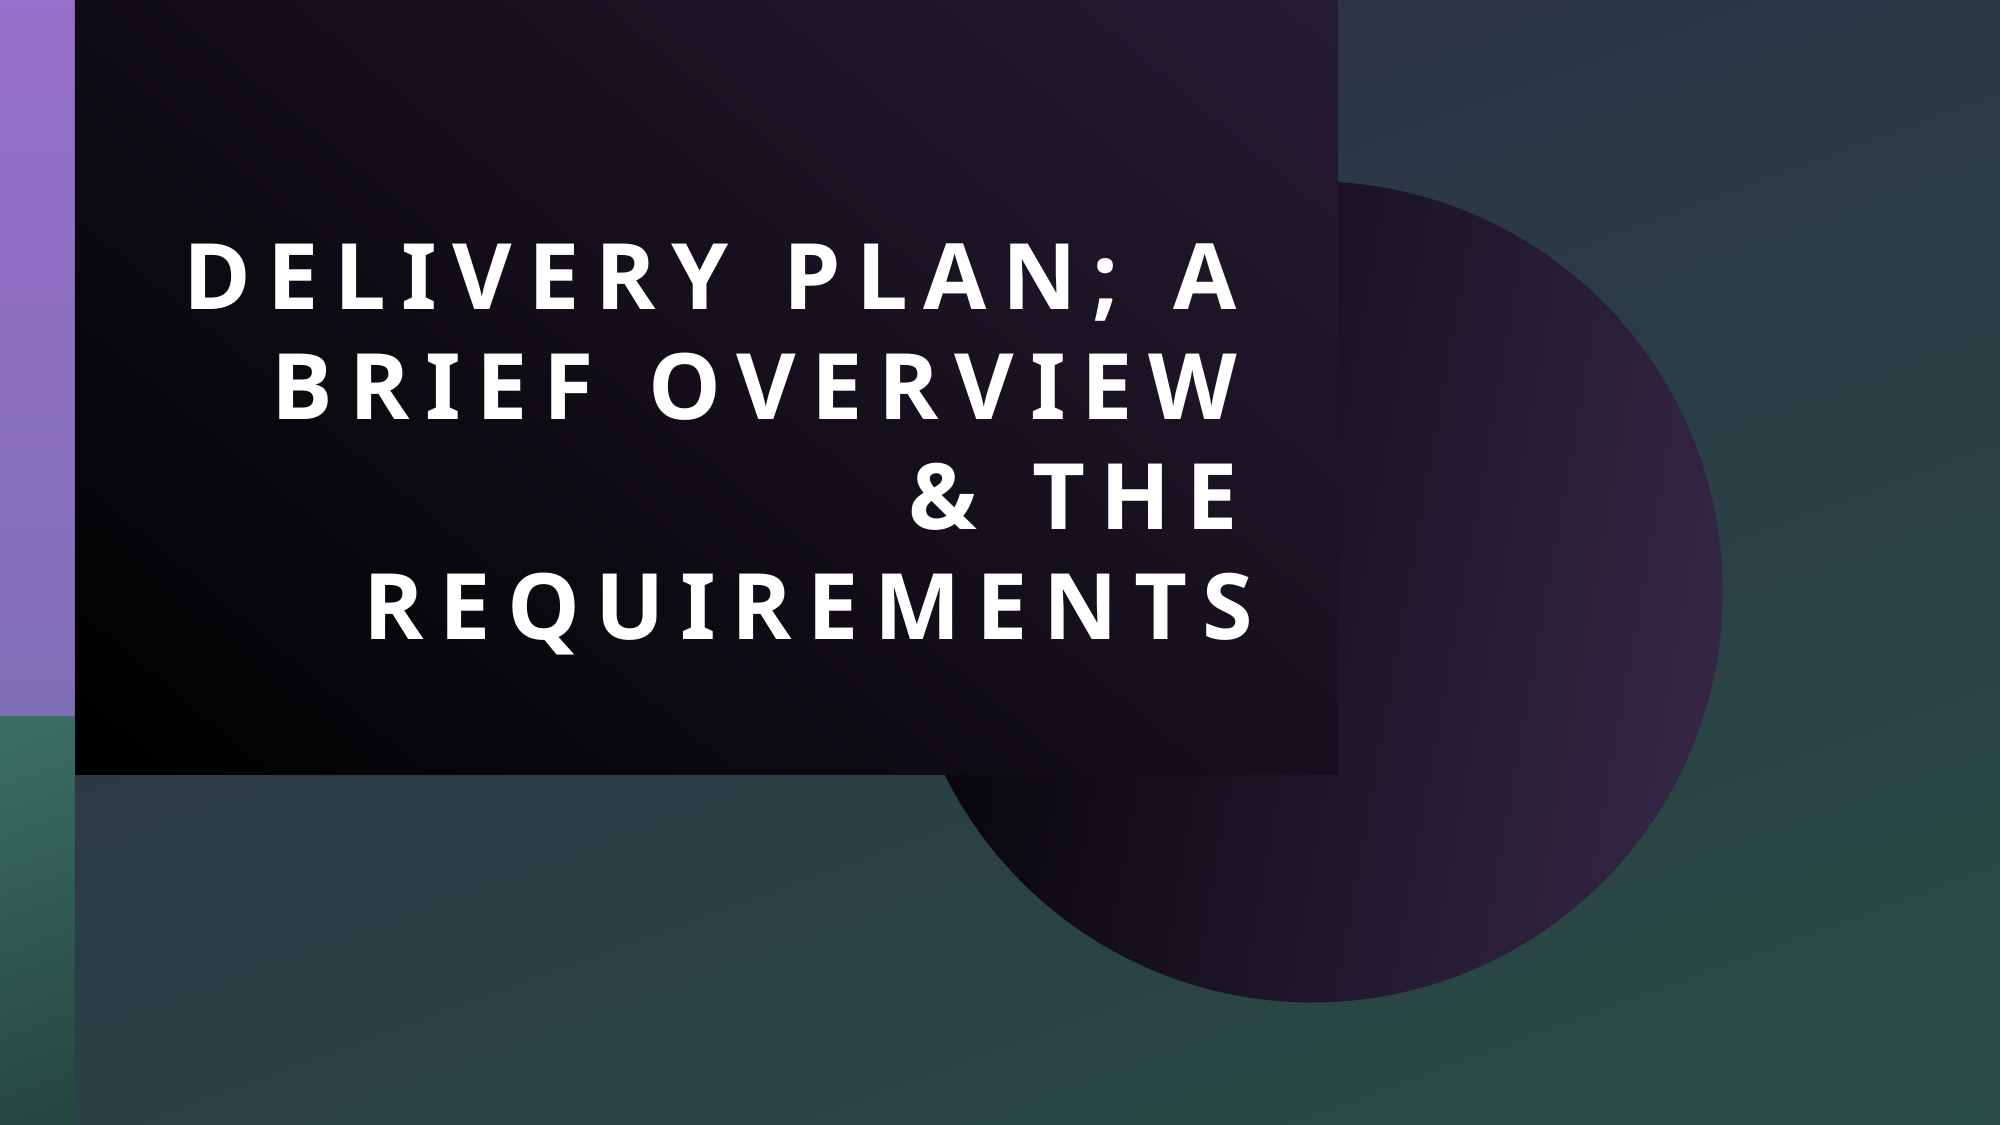

# Delivery plan; a brief overview & the requirements